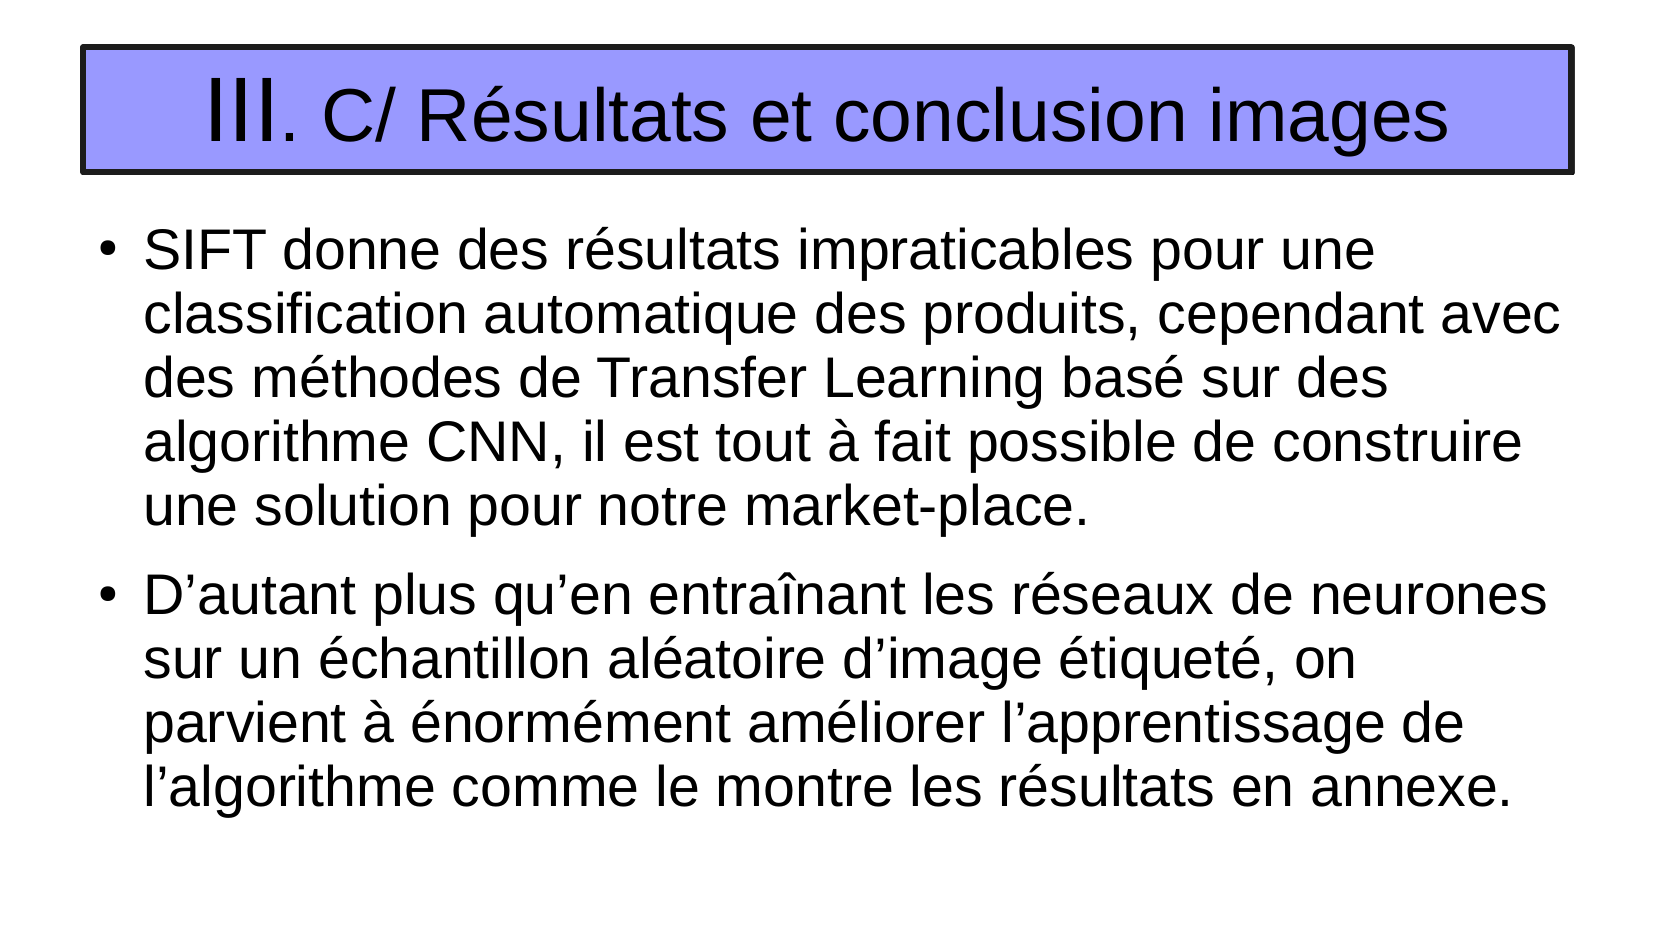

III. C/ Résultats et conclusion images
# SIFT donne des résultats impraticables pour une classification automatique des produits, cependant avec des méthodes de Transfer Learning basé sur des algorithme CNN, il est tout à fait possible de construire une solution pour notre market-place.
D’autant plus qu’en entraînant les réseaux de neurones sur un échantillon aléatoire d’image étiqueté, on parvient à énormément améliorer l’apprentissage de l’algorithme comme le montre les résultats en annexe.